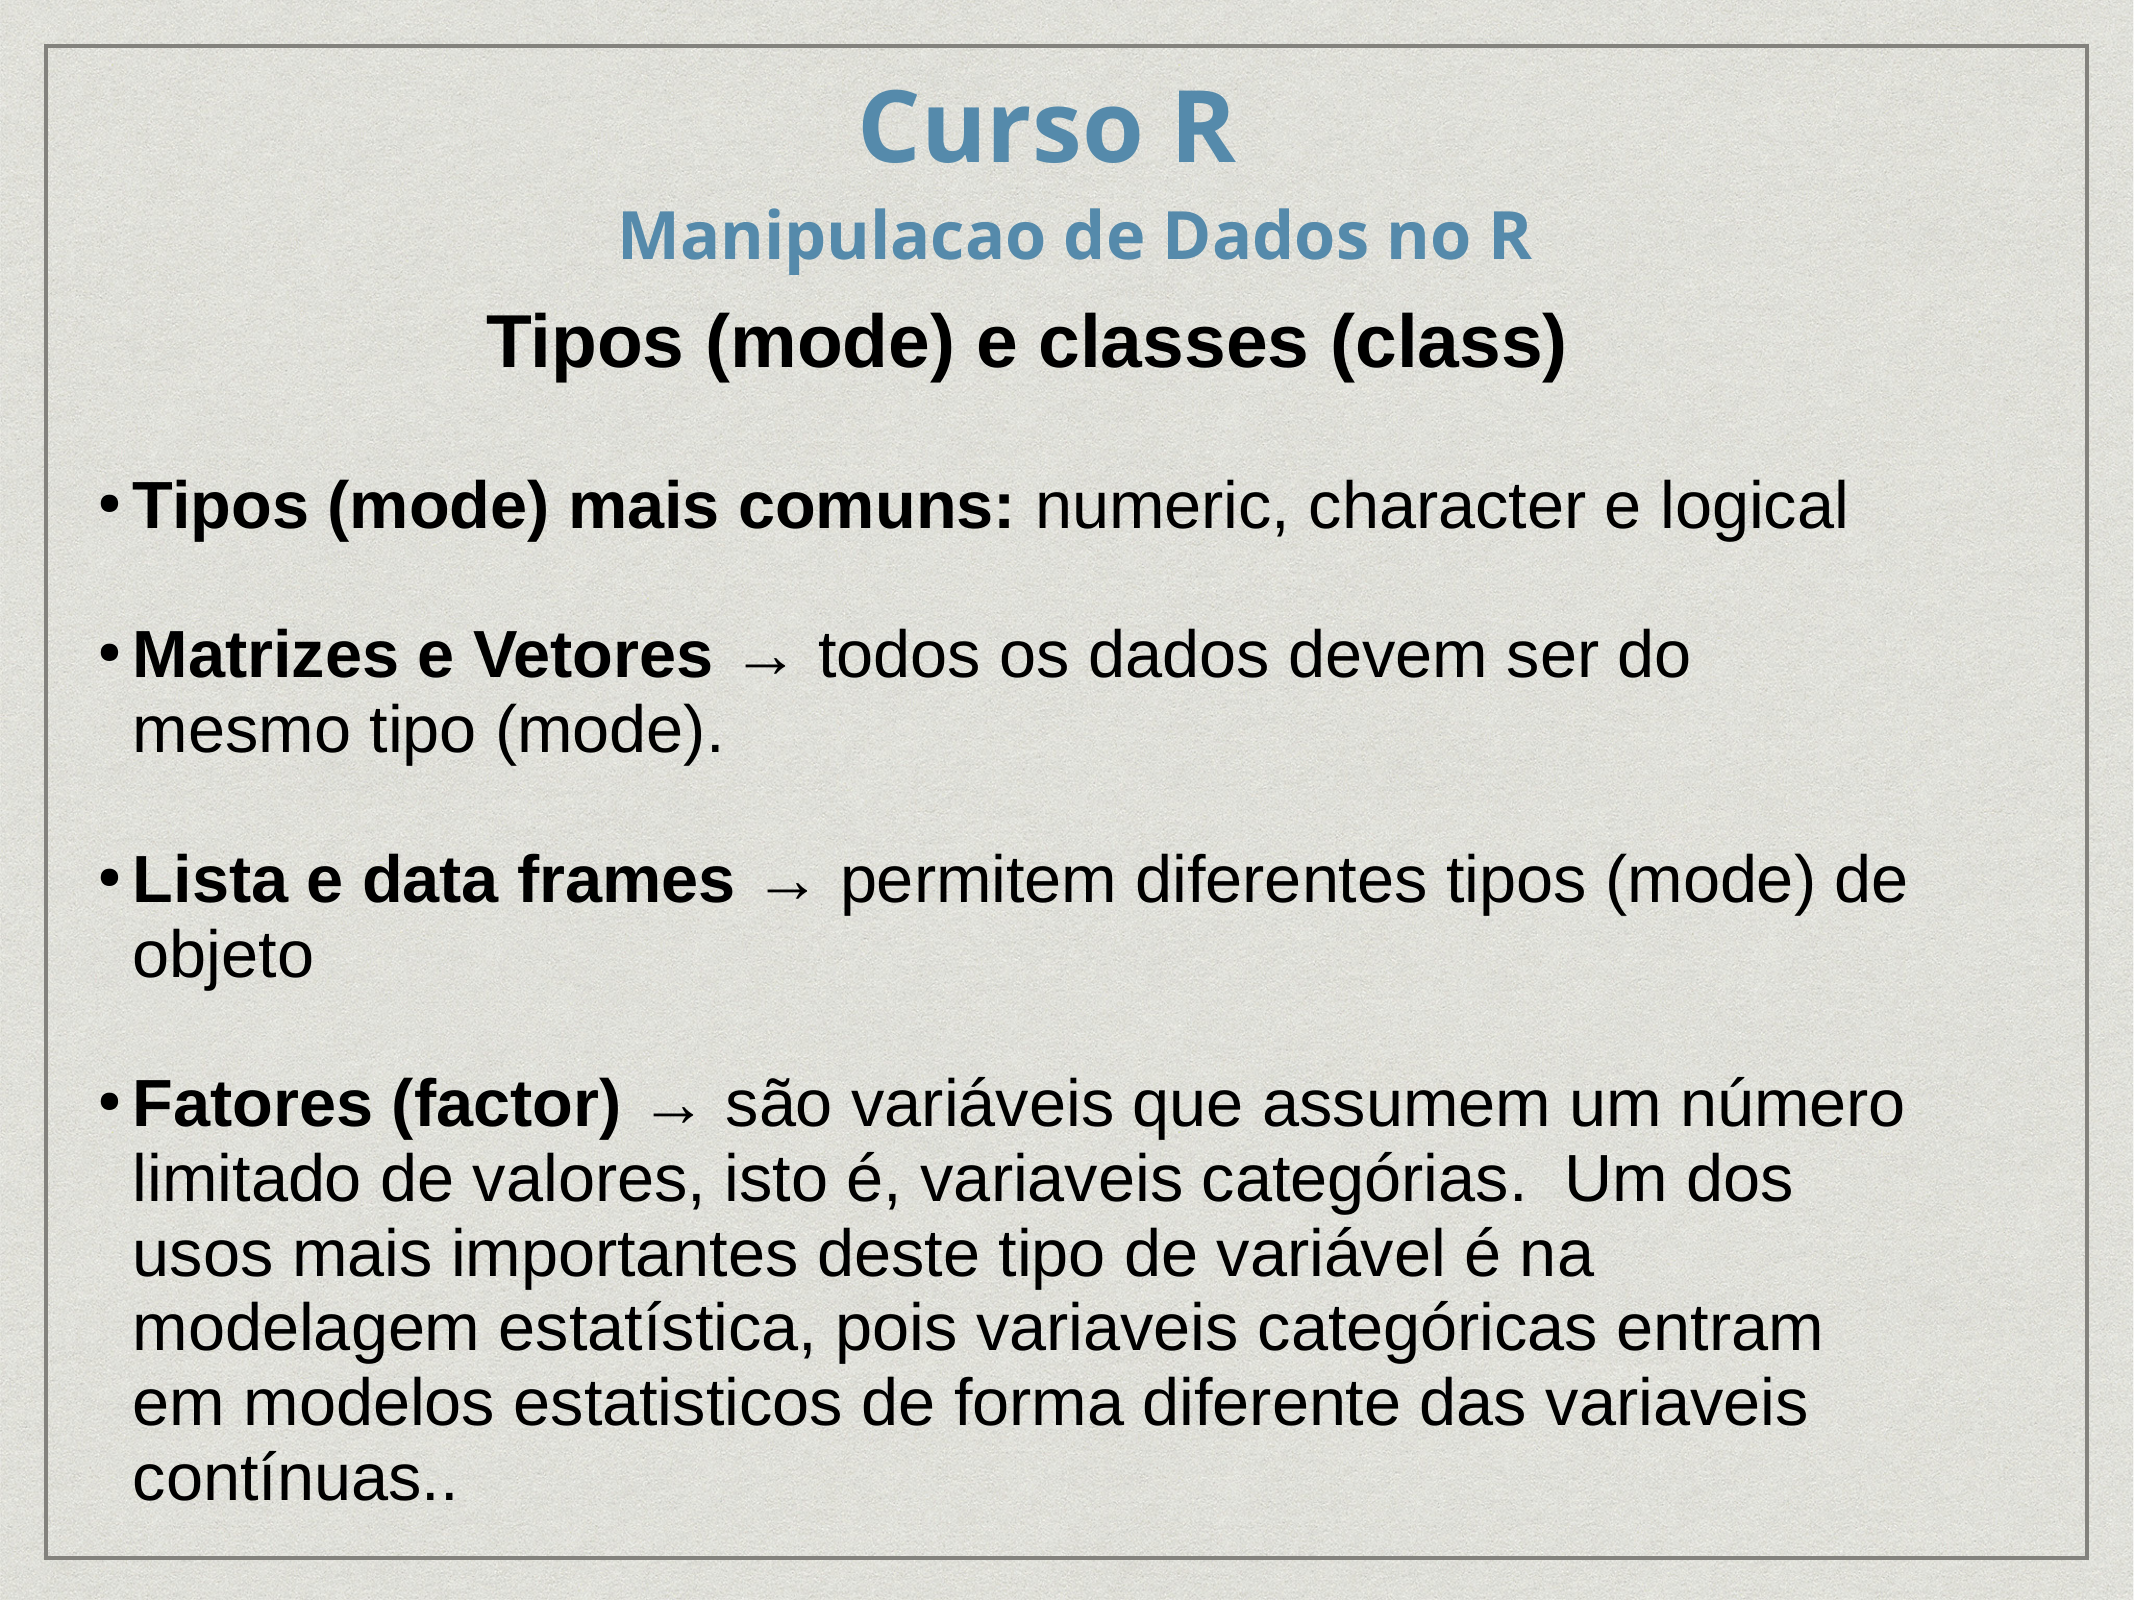

# Curso R Manipulacao de Dados no R
Tipos (mode) e classes (class)
Tipos (mode) mais comuns: numeric, character e logical
Matrizes e Vetores → todos os dados devem ser do mesmo tipo (mode).
Lista e data frames → permitem diferentes tipos (mode) de objeto
Fatores (factor) → são variáveis que assumem um número limitado de valores, isto é, variaveis categórias. Um dos usos mais importantes deste tipo de variável é na modelagem estatística, pois variaveis categóricas entram em modelos estatisticos de forma diferente das variaveis contínuas..